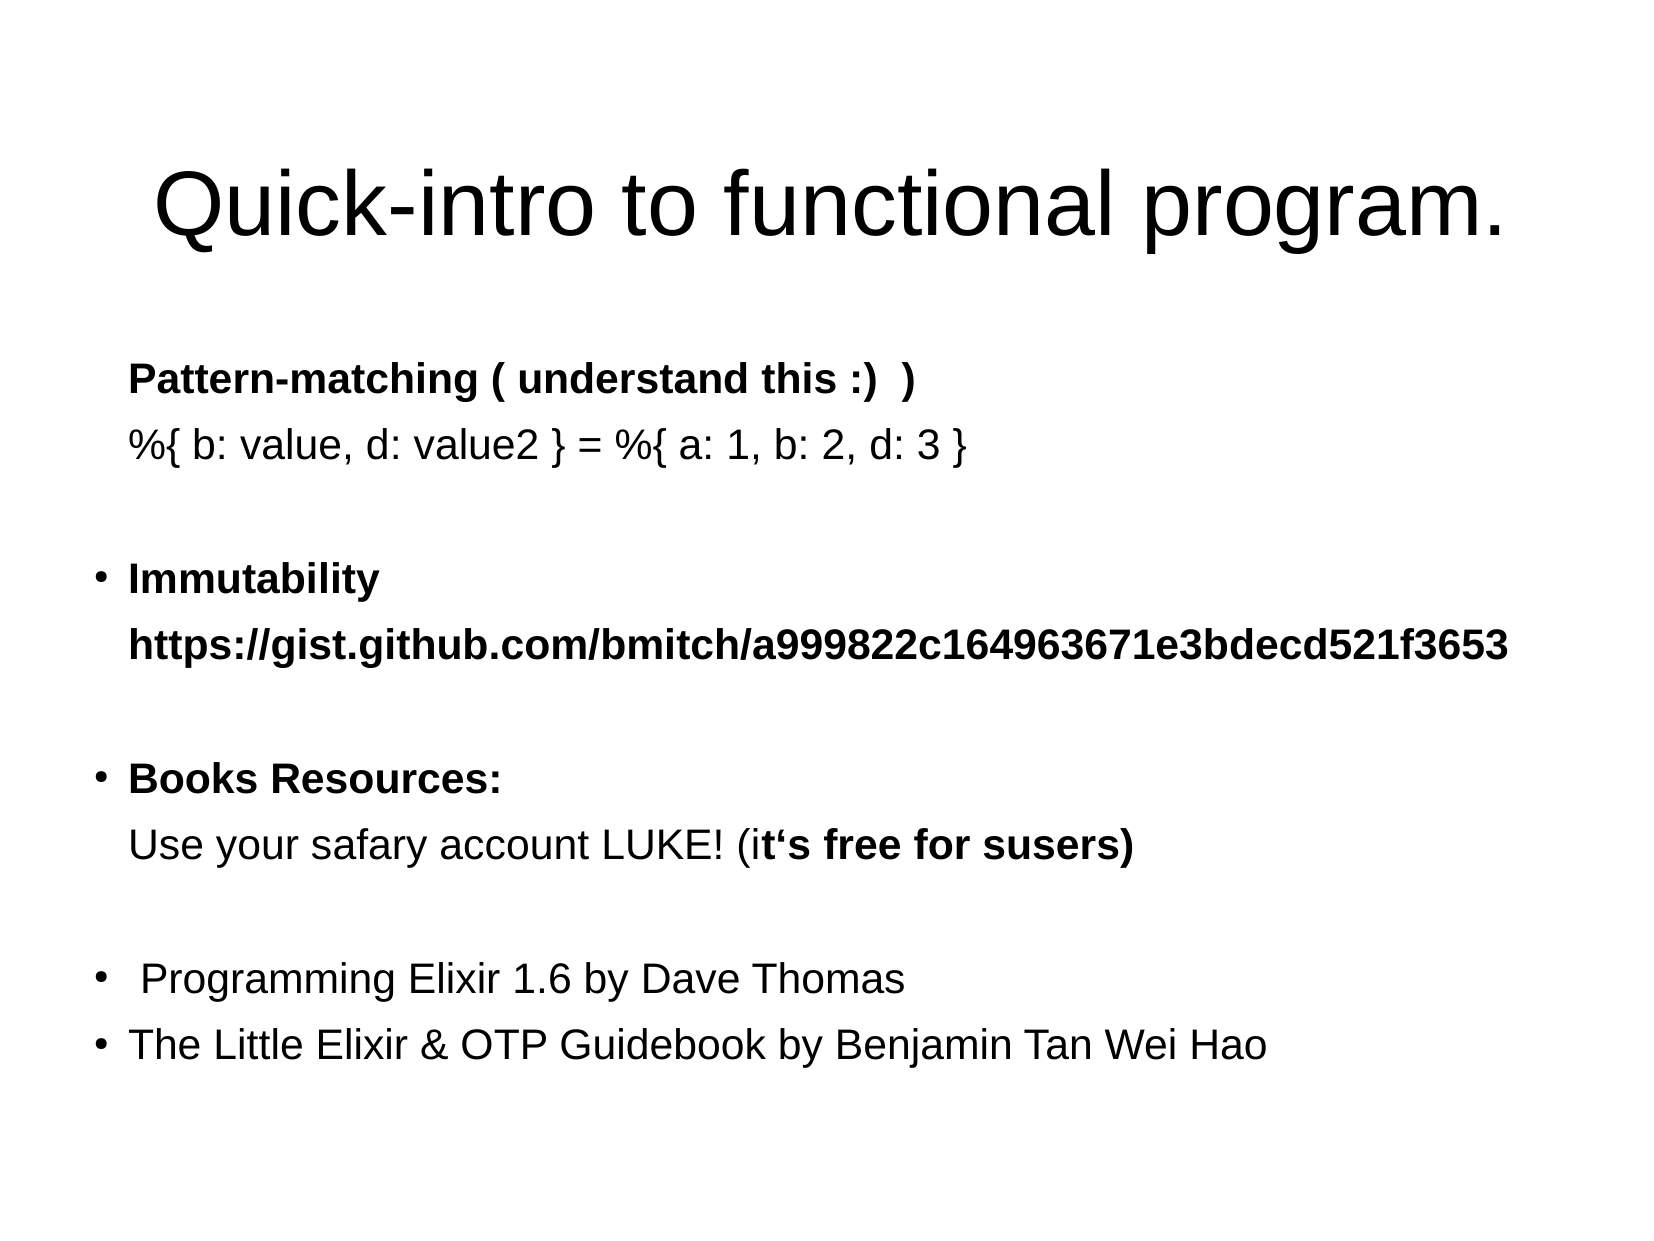

# Quick-intro to functional program.
Pattern-matching ( understand this :) )
%{ b: value, d: value2 } = %{ a: 1, b: 2, d: 3 }
Immutability
https://gist.github.com/bmitch/a999822c164963671e3bdecd521f3653
Books Resources:
Use your safary account LUKE! (it‘s free for susers)
 Programming Elixir 1.6 by Dave Thomas
The Little Elixir & OTP Guidebook by Benjamin Tan Wei Hao